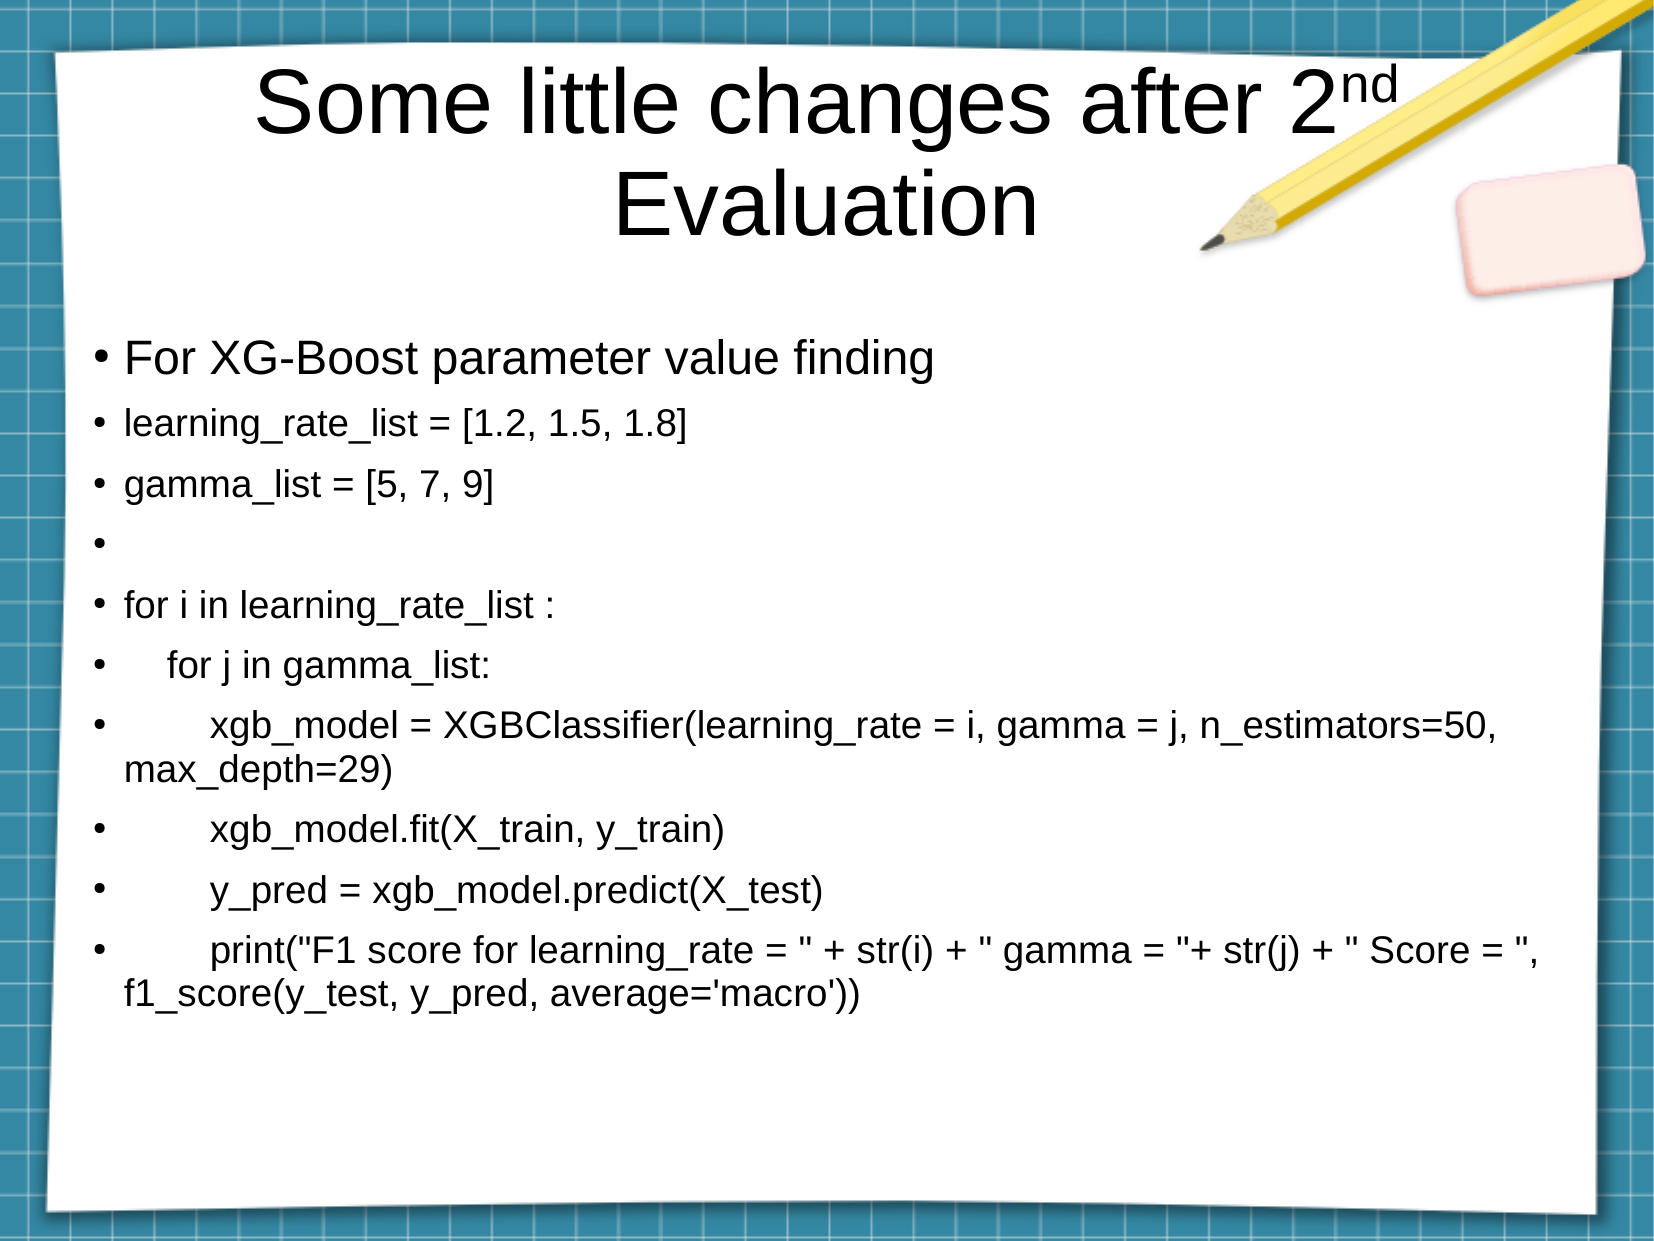

# Some little changes after 2nd Evaluation
For XG-Boost parameter value finding
learning_rate_list = [1.2, 1.5, 1.8]
gamma_list = [5, 7, 9]
for i in learning_rate_list :
 for j in gamma_list:
 xgb_model = XGBClassifier(learning_rate = i, gamma = j, n_estimators=50, max_depth=29)
 xgb_model.fit(X_train, y_train)
 y_pred = xgb_model.predict(X_test)
 print("F1 score for learning_rate = " + str(i) + " gamma = "+ str(j) + " Score = ", f1_score(y_test, y_pred, average='macro'))